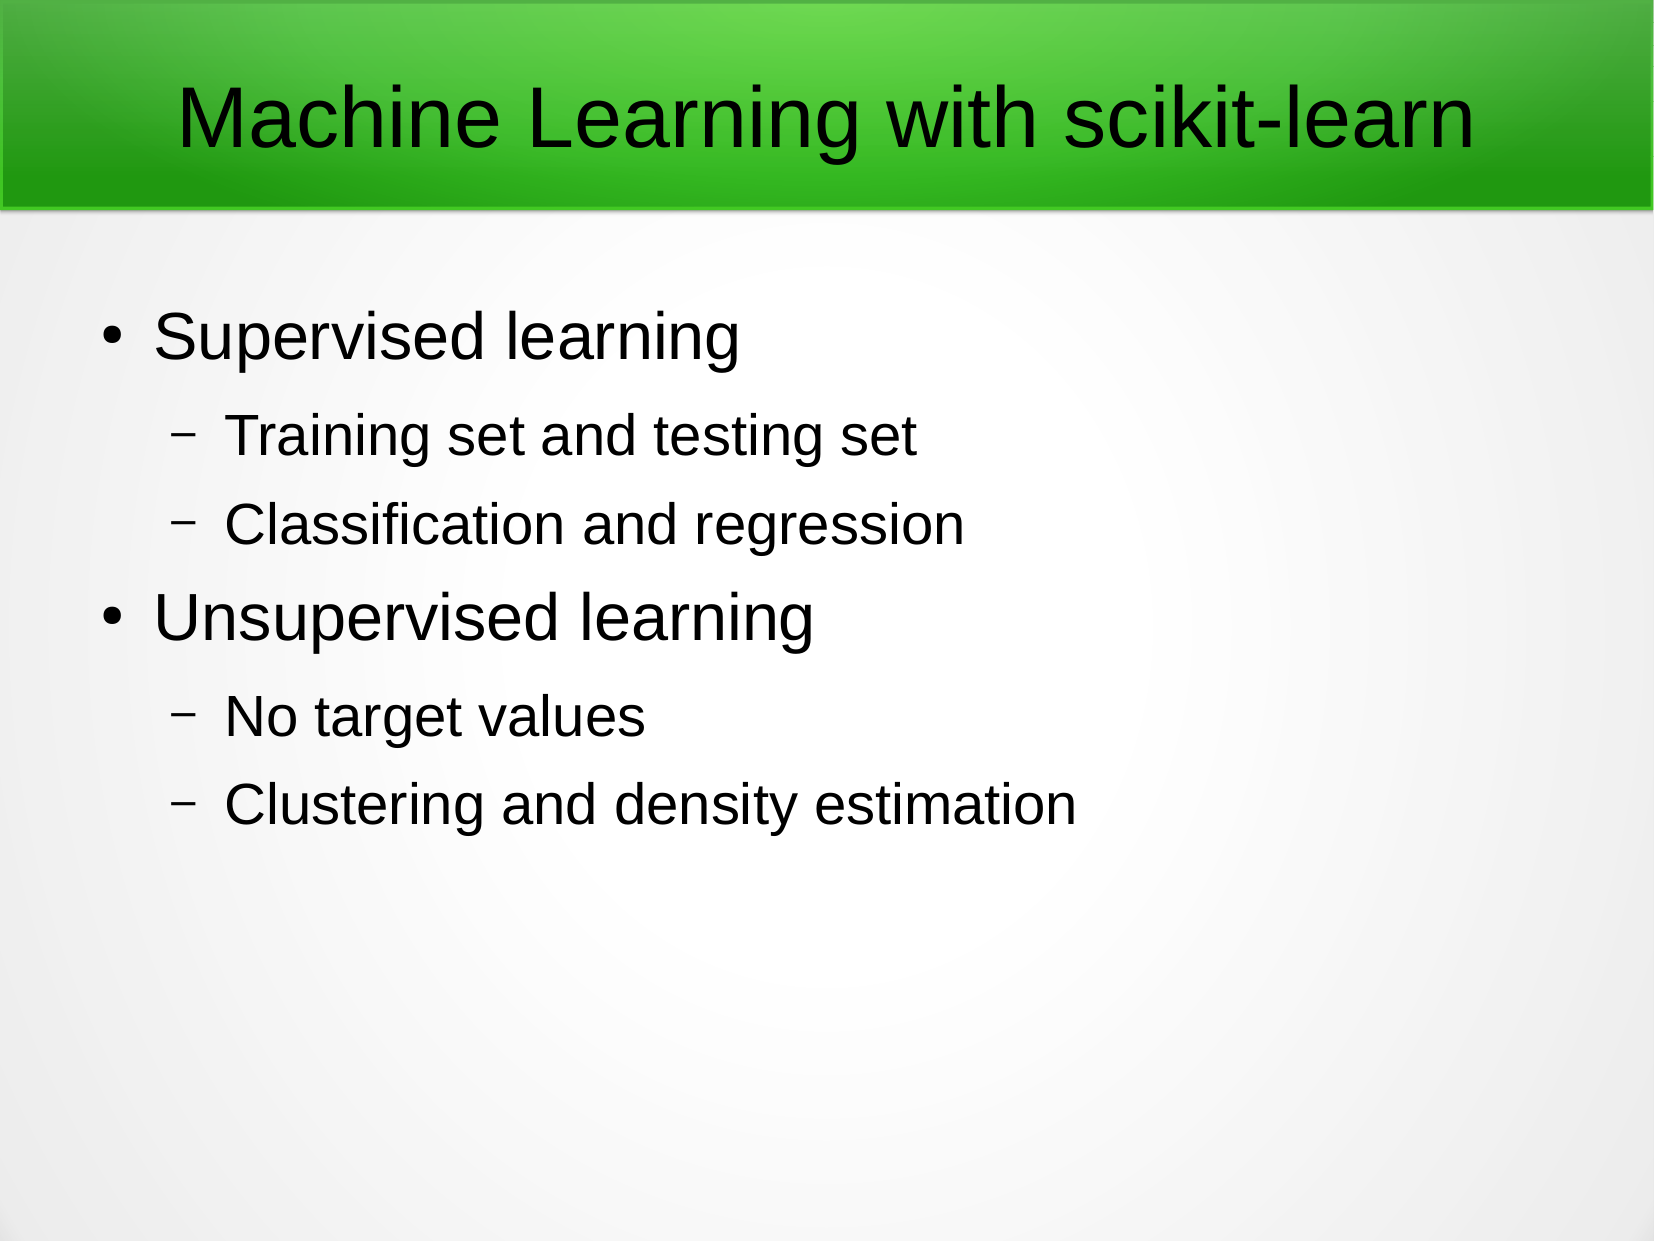

# Machine Learning with scikit-learn
Supervised learning
Training set and testing set
Classification and regression
Unsupervised learning
No target values
Clustering and density estimation